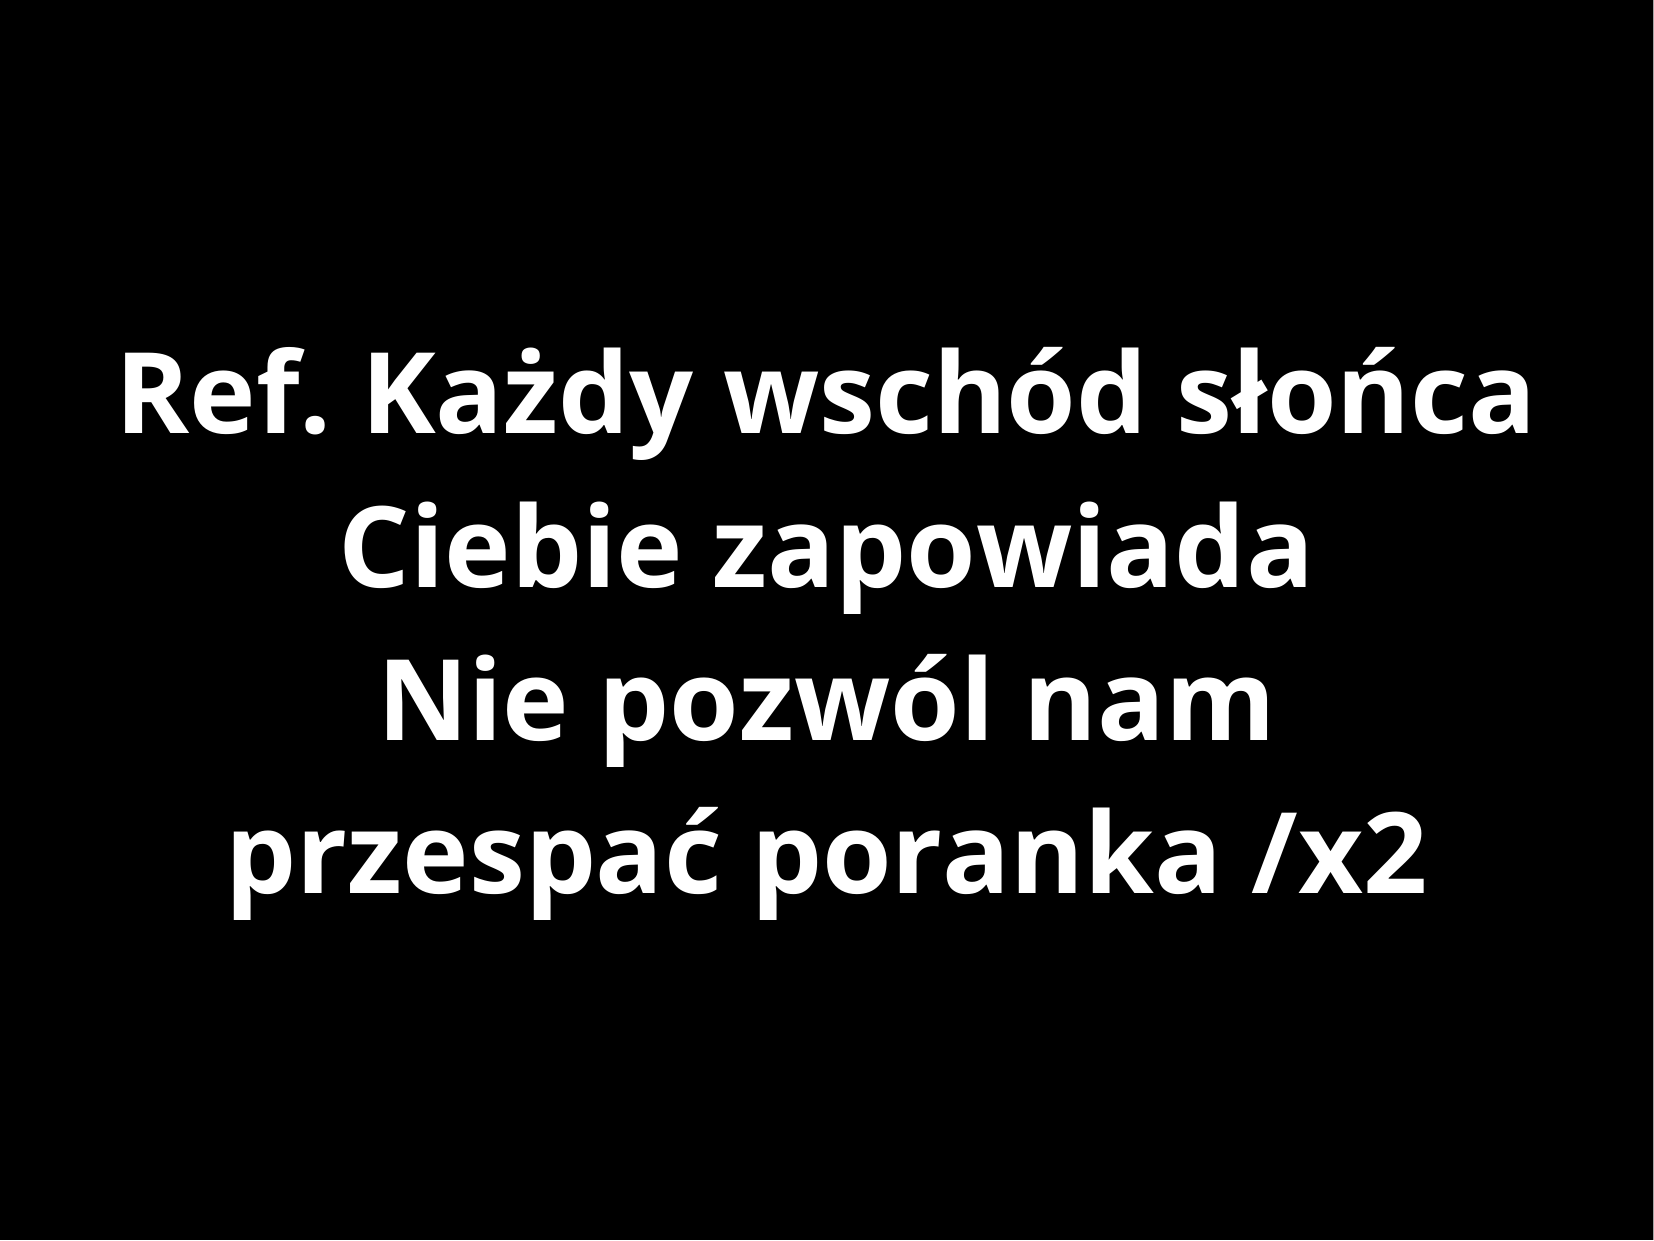

# Ref. Każdy wschód słońca Ciebie zapowiada Nie pozwól nam
przespać poranka /x2